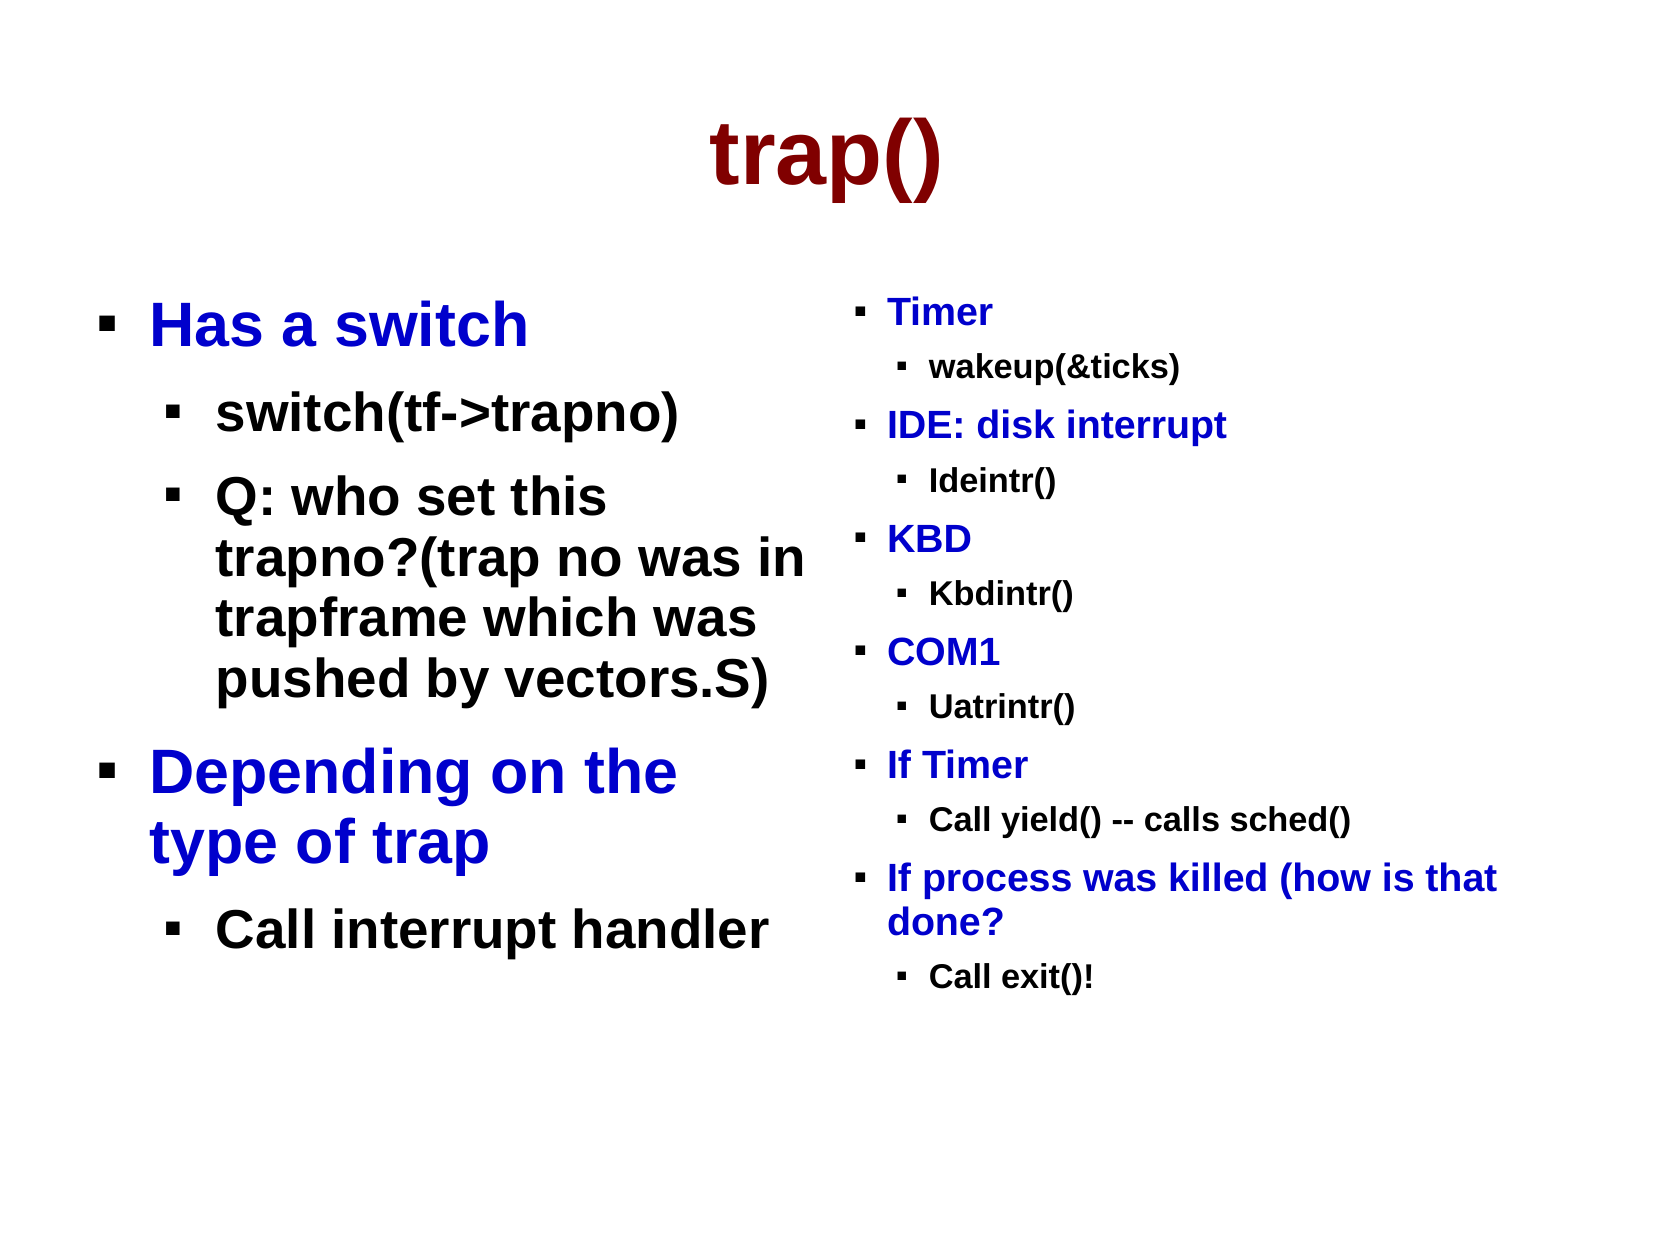

# trap()
Has a switch
switch(tf->trapno)
Q: who set this trapno?(trap no was in trapframe which was pushed by vectors.S)
Depending on the type of trap
Call interrupt handler
Timer
wakeup(&ticks)
IDE: disk interrupt
Ideintr()
KBD
Kbdintr()
COM1
Uatrintr()
If Timer
Call yield() -- calls sched()
If process was killed (how is that done?
Call exit()!